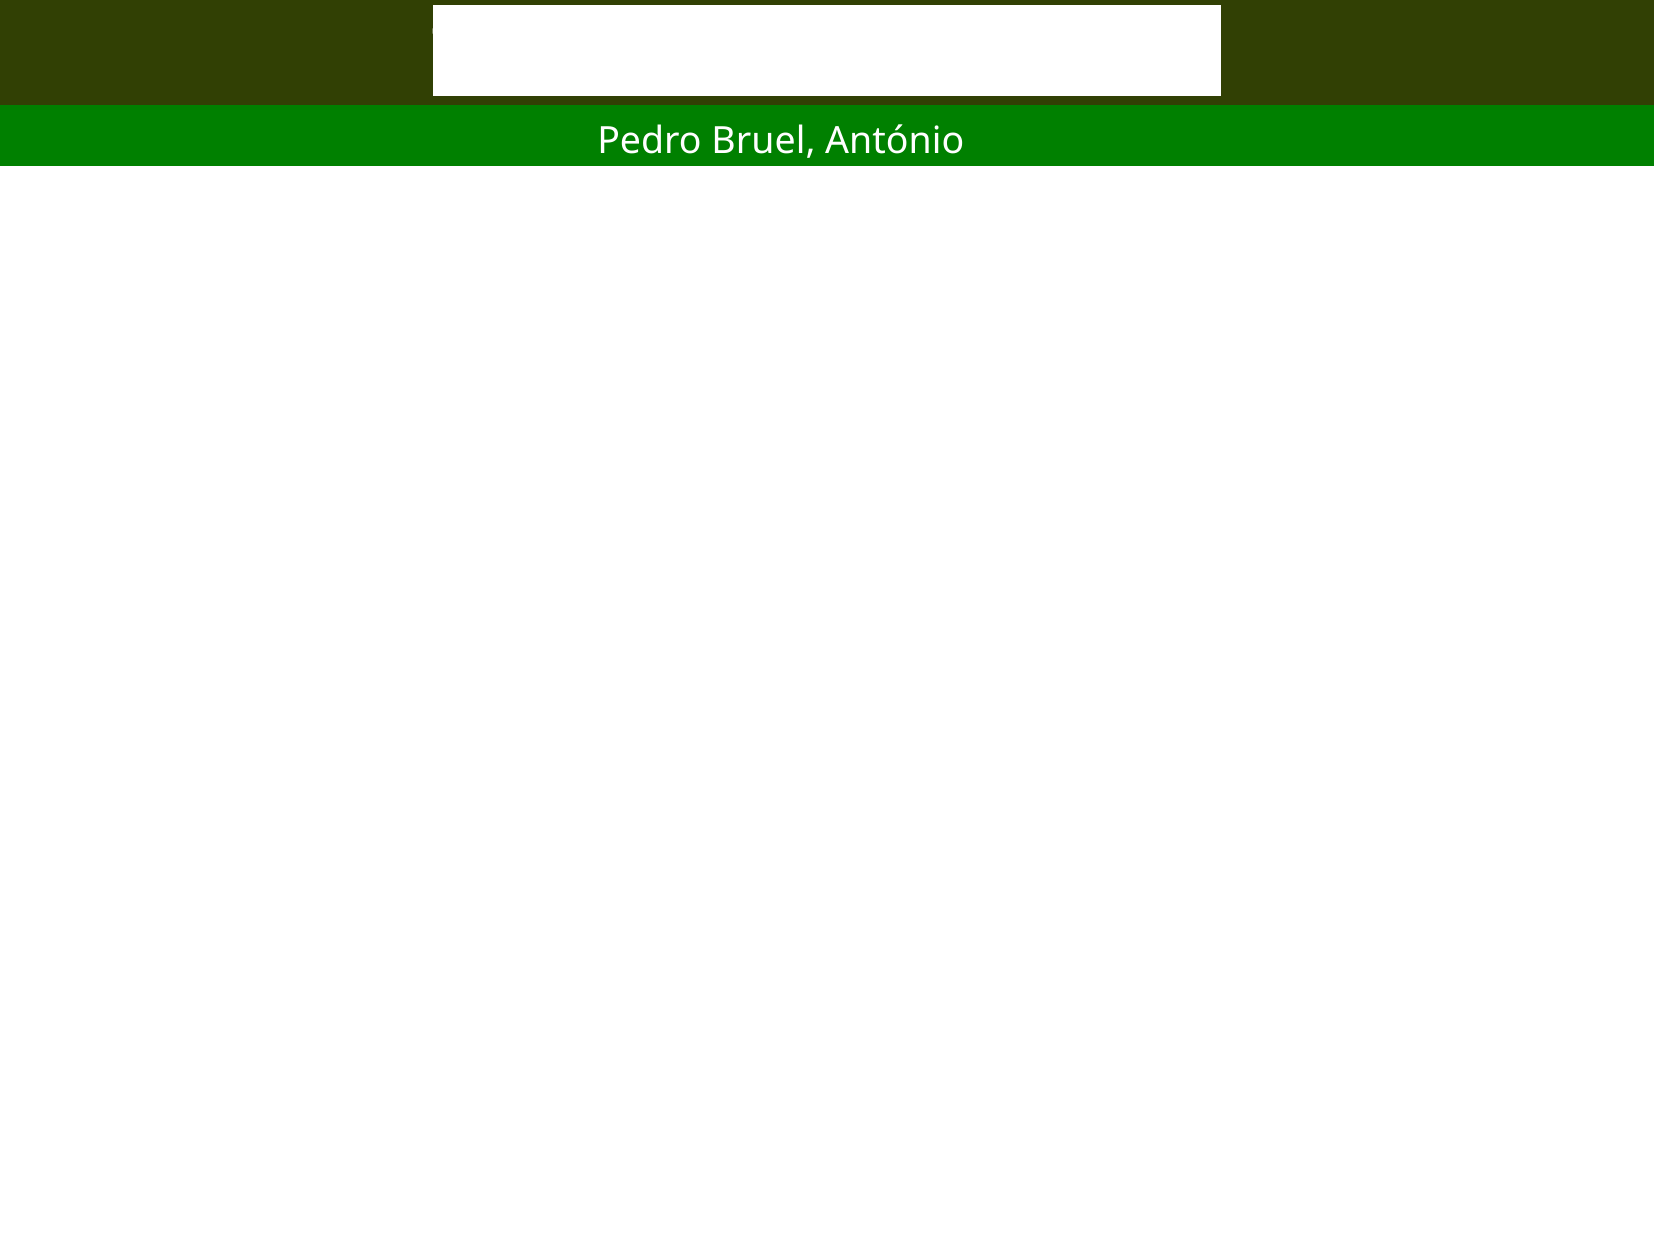

# Teoria Formal de Objetos
Pedro Bruel, António Miranda